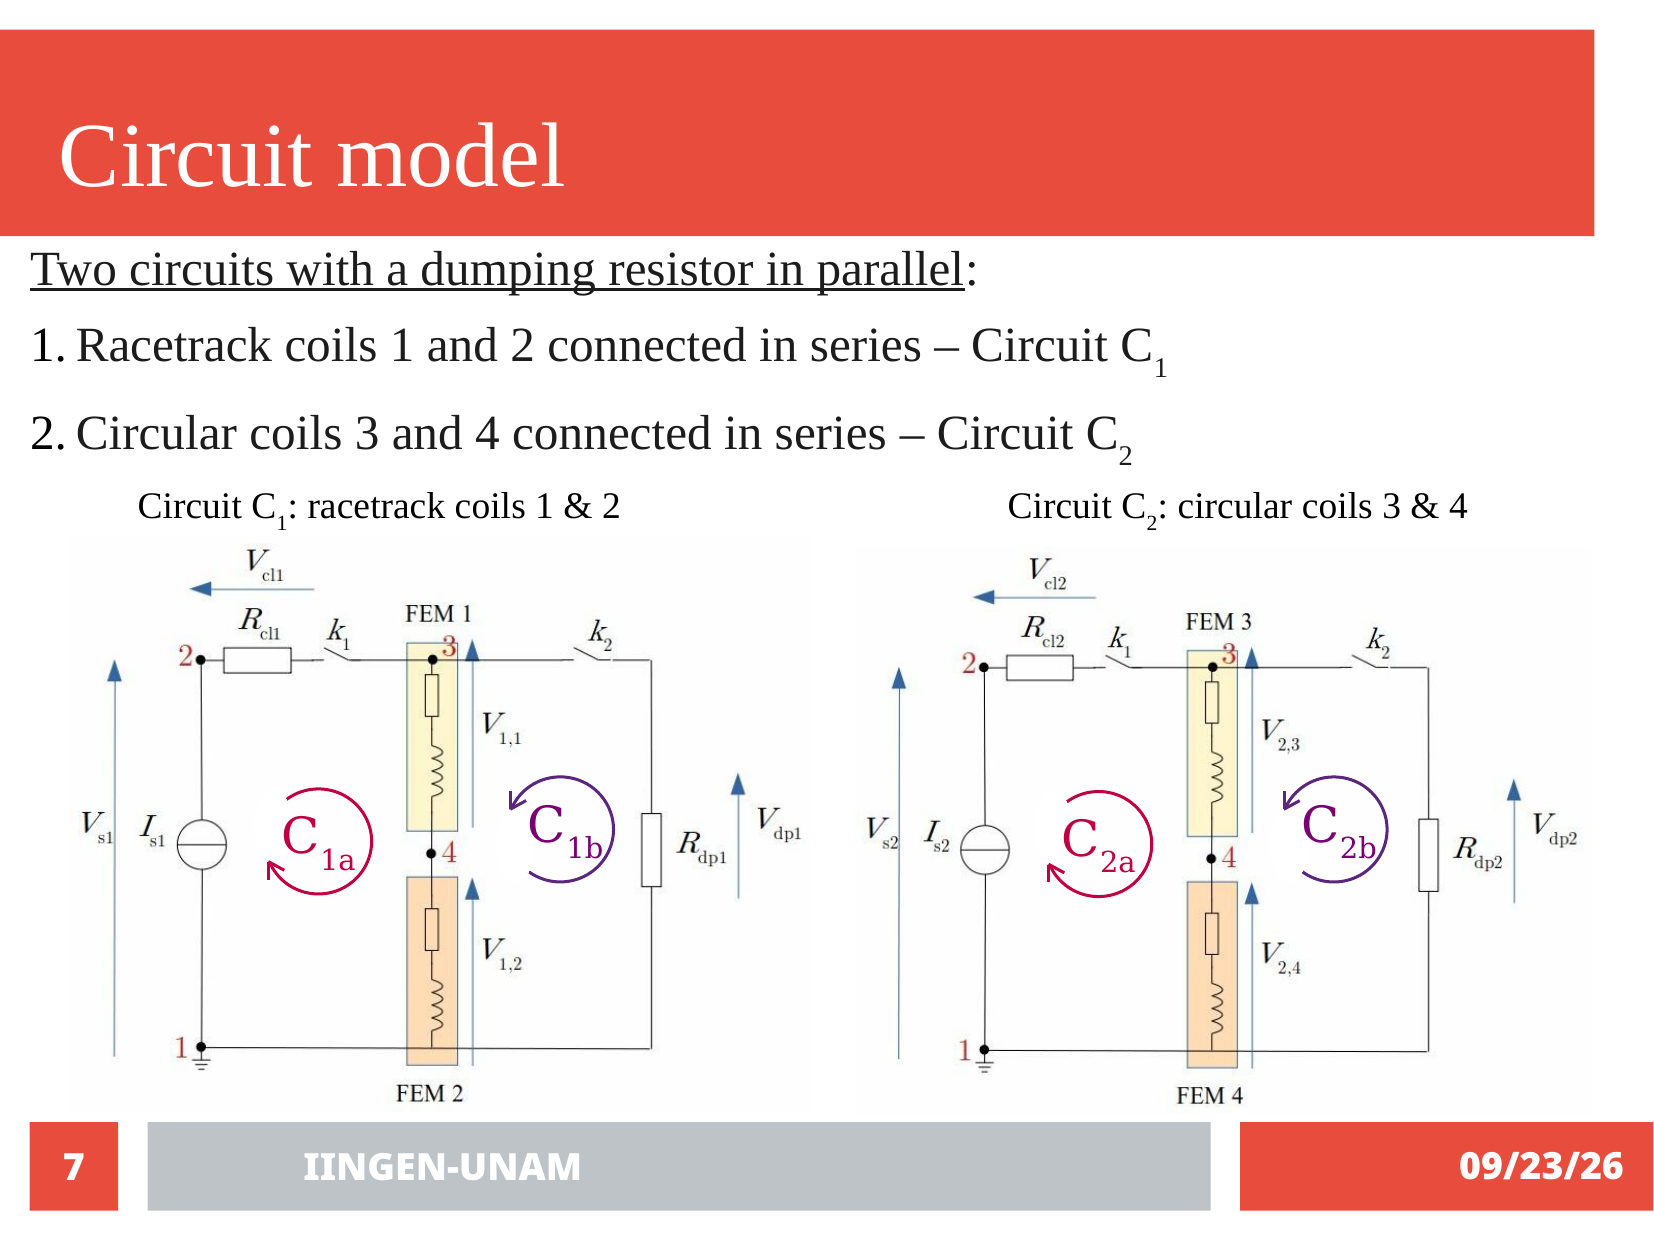

# Circuit model
Two circuits with a dumping resistor in parallel:
 Racetrack coils 1 and 2 connected in series – Circuit C1
 Circular coils 3 and 4 connected in series – Circuit C2
Circuit C1: racetrack coils 1 & 2
Circuit C2: circular coils 3 & 4
C1b
C2b
C1a
C2a
7
IINGEN-UNAM